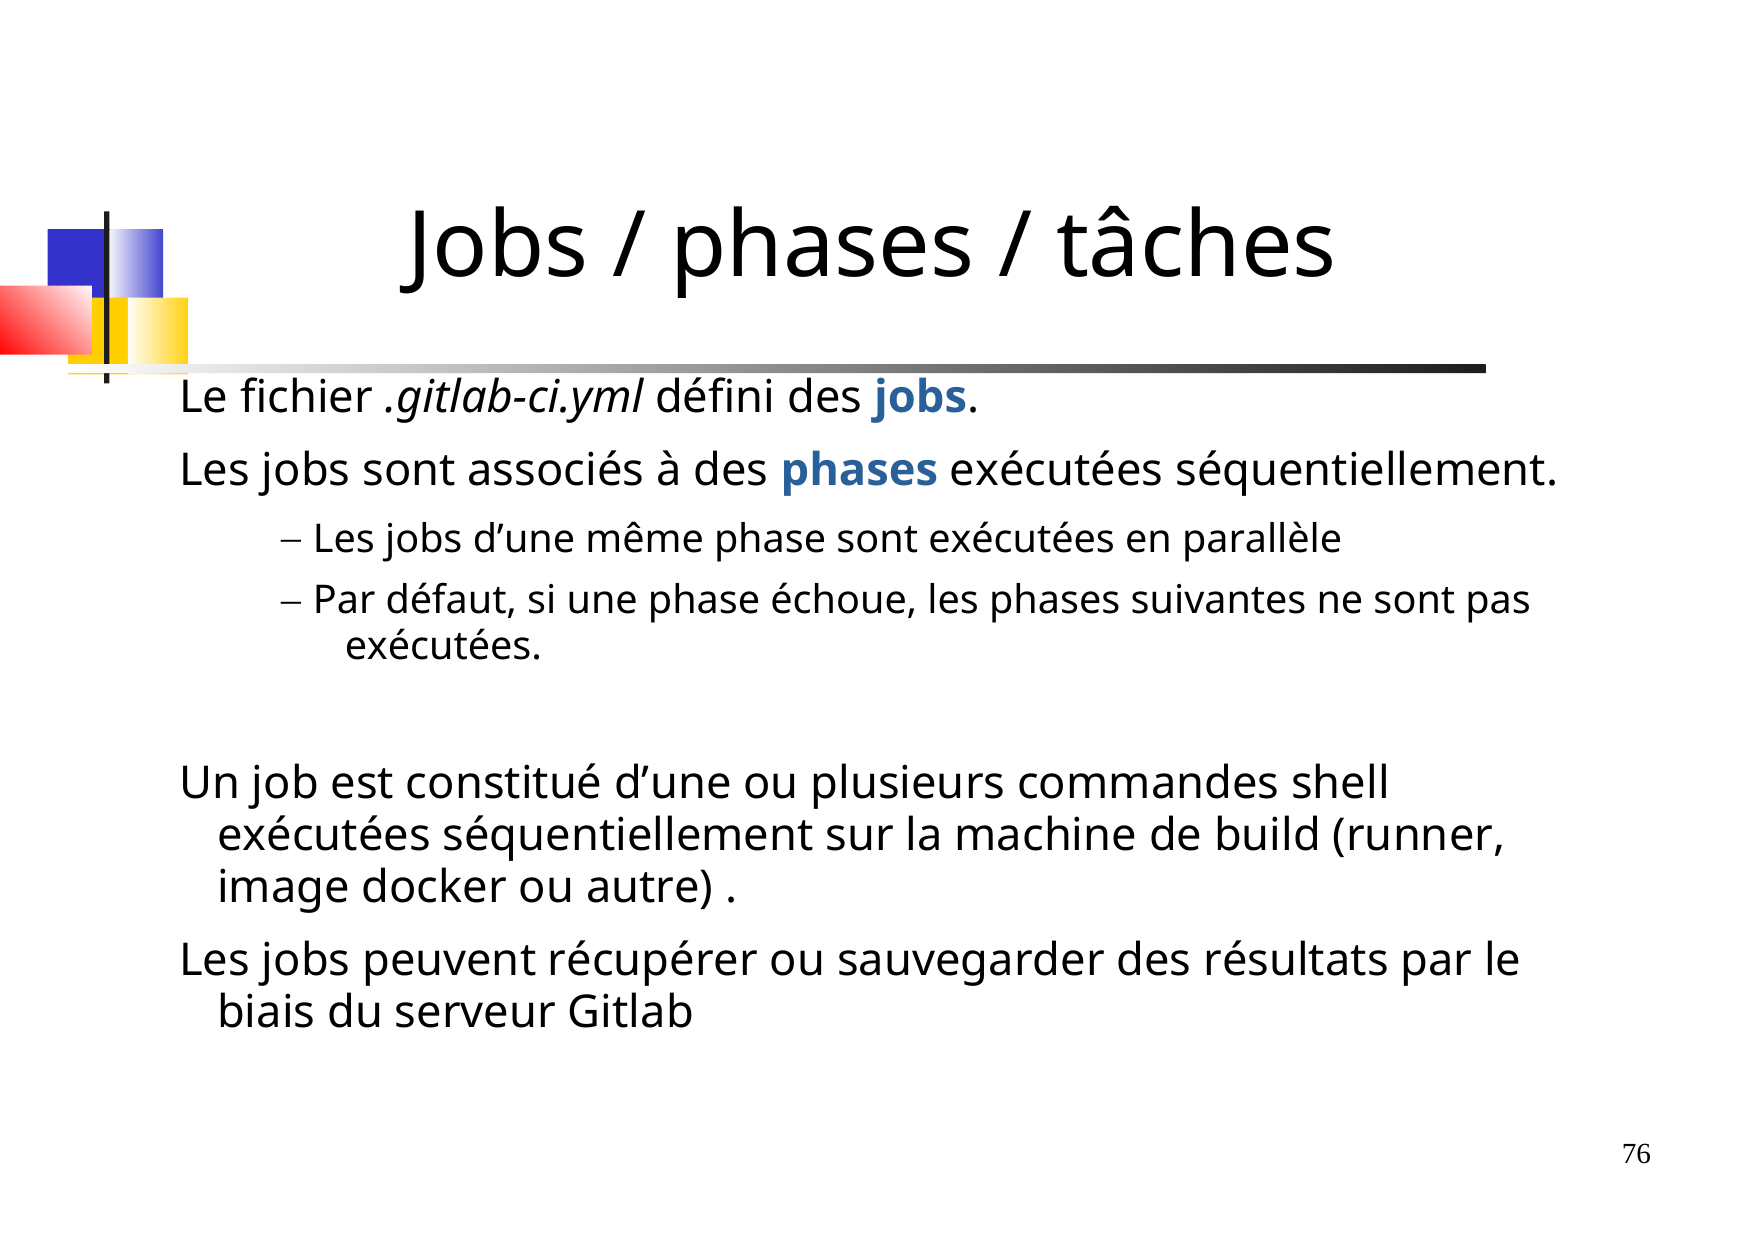

# Jobs / phases / tâches
Le fichier .gitlab-ci.yml défini des jobs.
Les jobs sont associés à des phases exécutées séquentiellement.
Les jobs d’une même phase sont exécutées en parallèle
Par défaut, si une phase échoue, les phases suivantes ne sont pas exécutées.
Un job est constitué d’une ou plusieurs commandes shell exécutées séquentiellement sur la machine de build (runner, image docker ou autre) .
Les jobs peuvent récupérer ou sauvegarder des résultats par le biais du serveur Gitlab